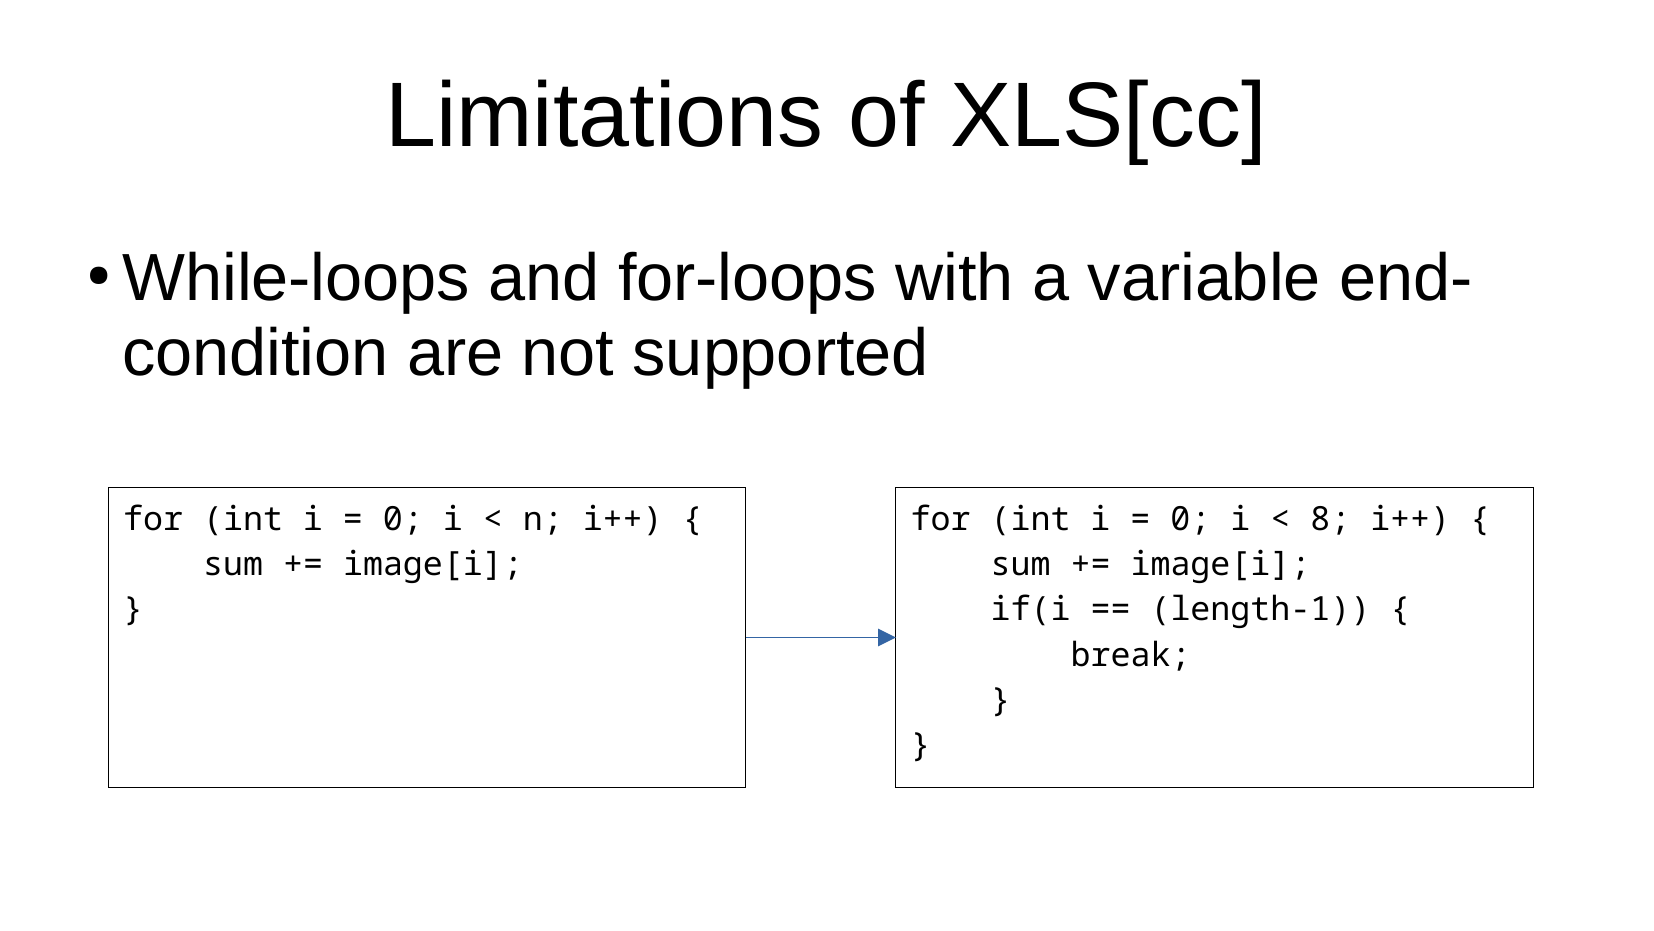

# Limitations of XLS[cc]
While-loops and for-loops with a variable end-condition are not supported
for (int i = 0; i < n; i++) {
 sum += image[i];
}
for (int i = 0; i < 8; i++) {
 sum += image[i];
 if(i == (length-1)) {
 break;
 }
}